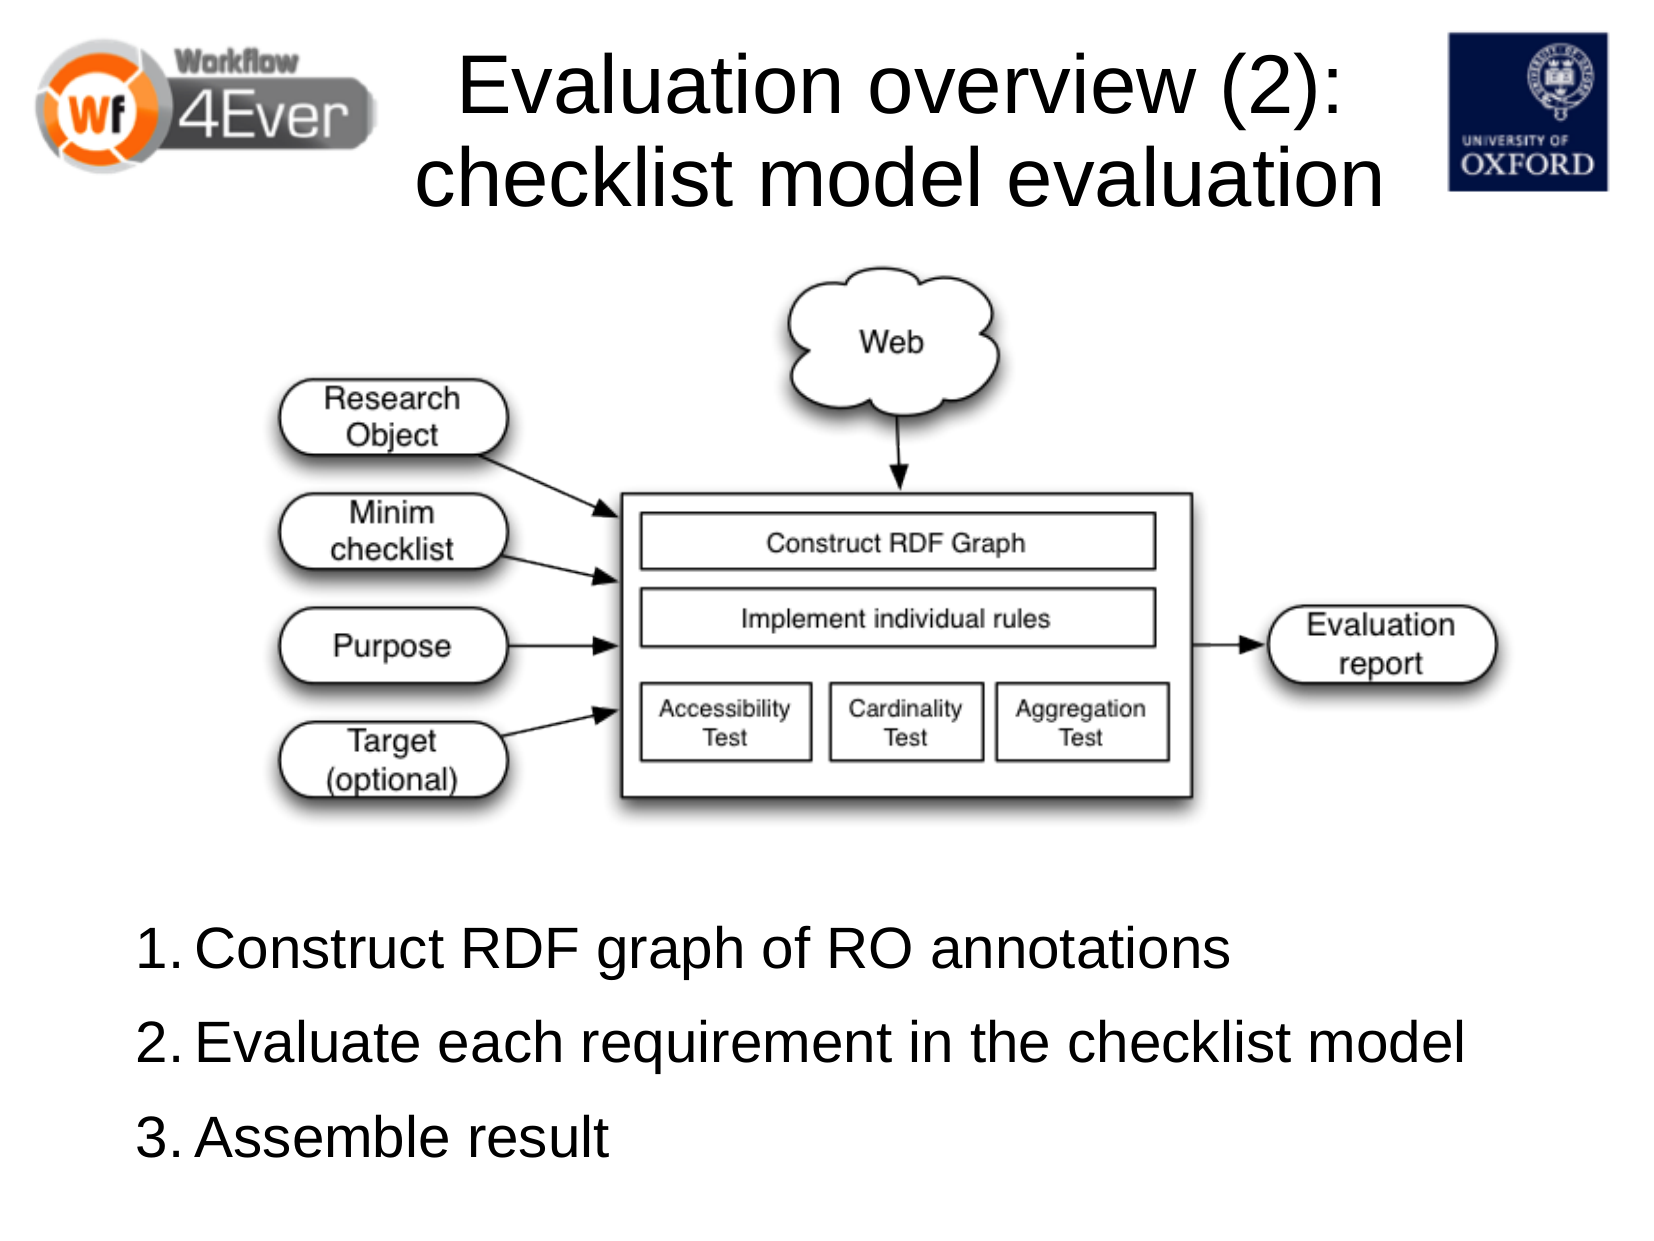

# Evaluation overview (2): checklist model evaluation
Construct RDF graph of RO annotations
Evaluate each requirement in the checklist model
Assemble result